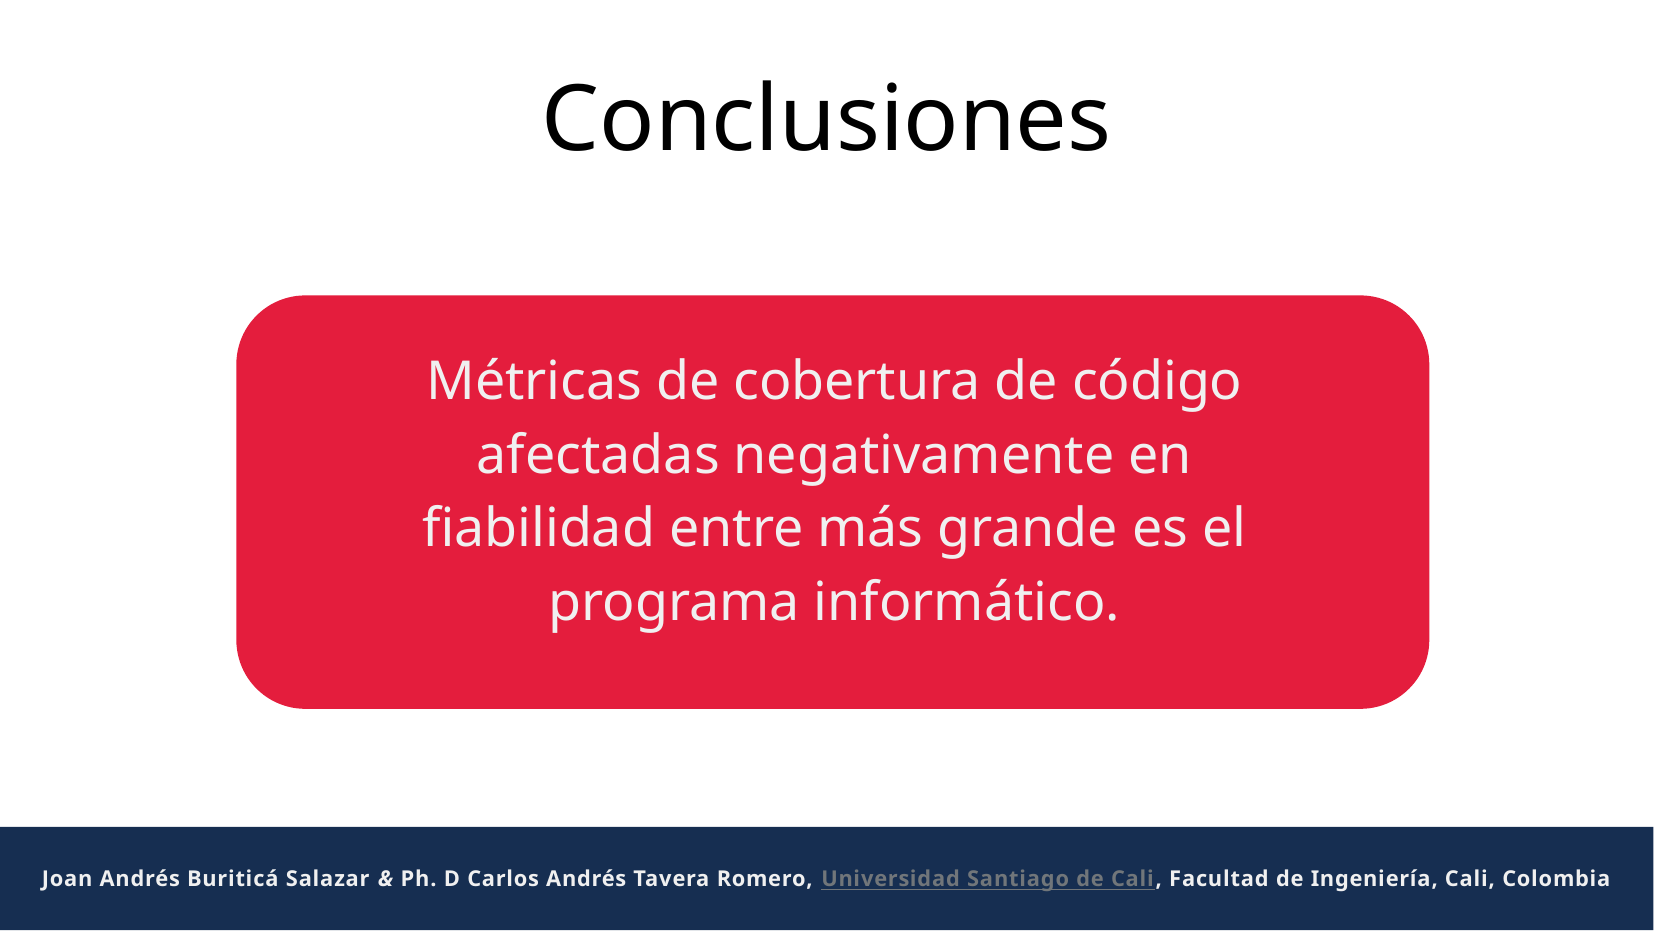

# Conclusiones
Métricas de cobertura de código afectadas negativamente en fiabilidad entre más grande es el programa informático.